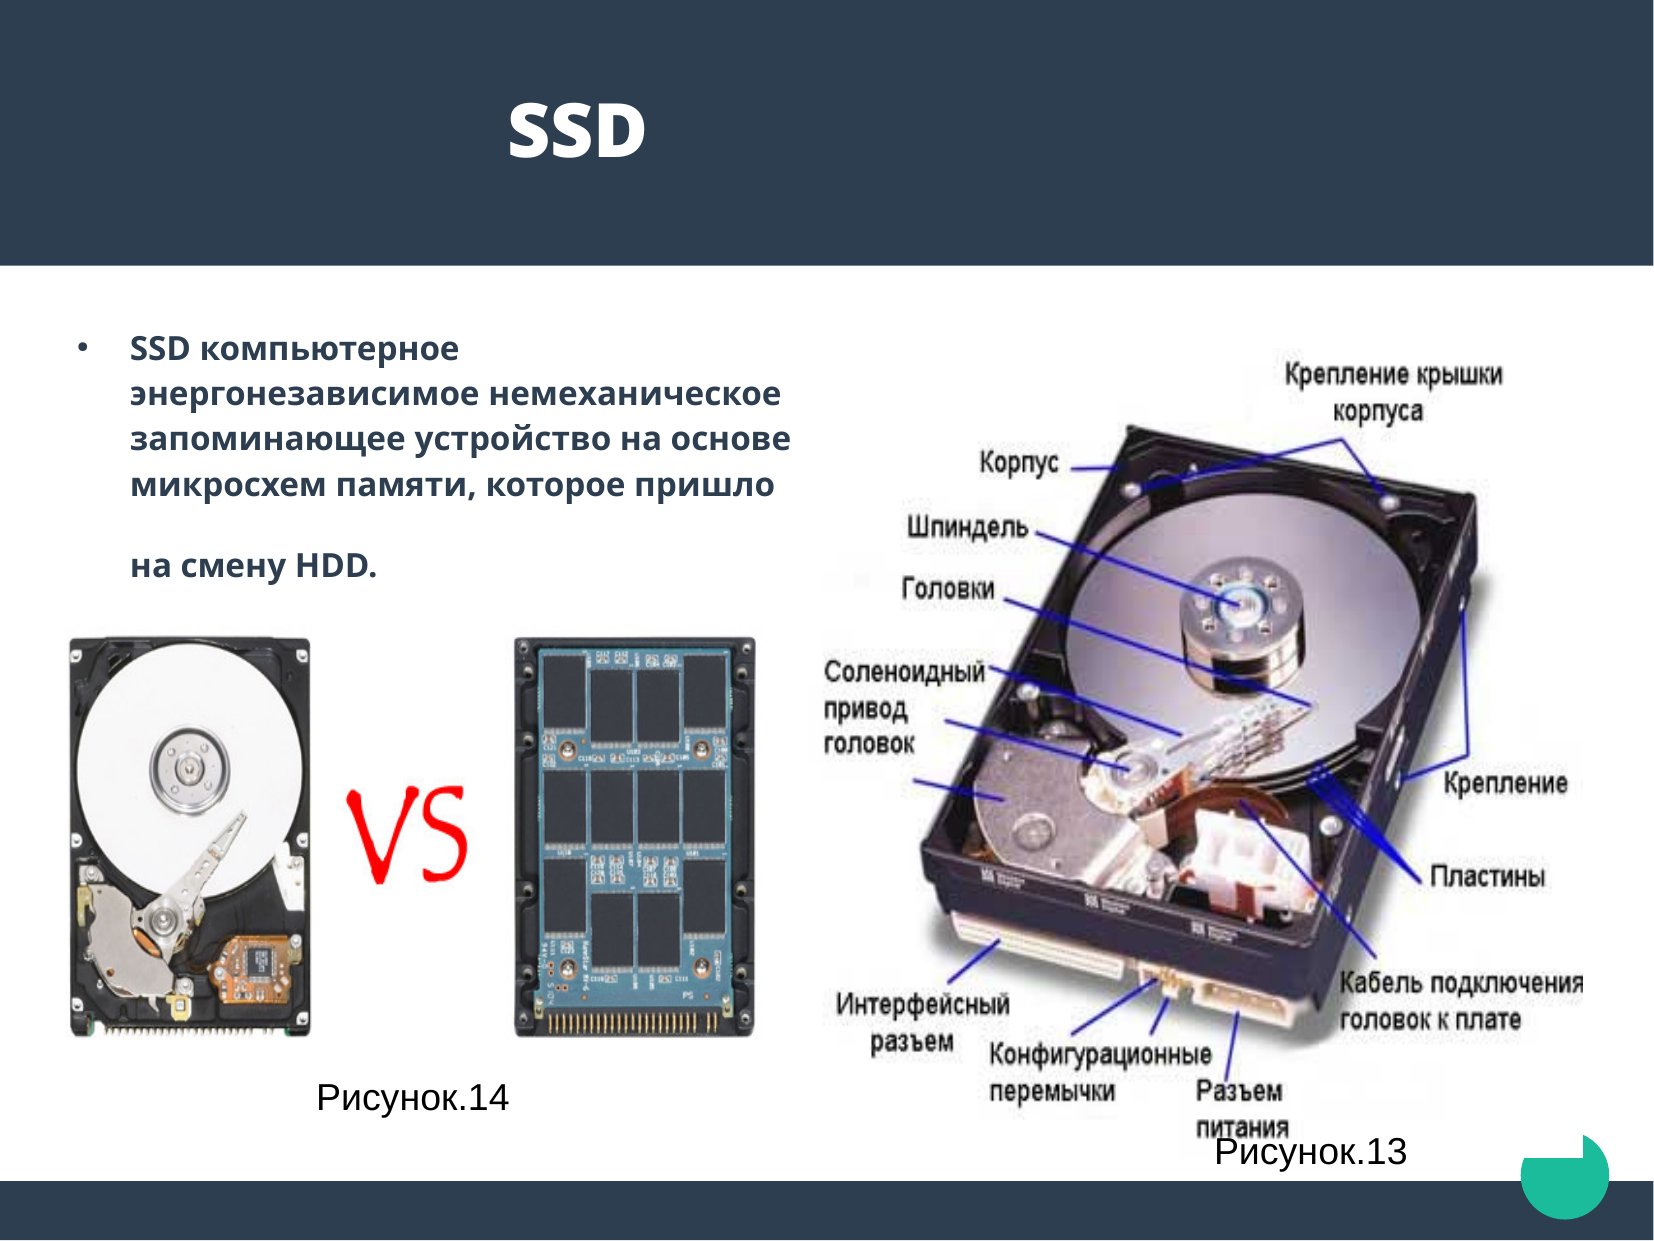

# SSD
SSD компьютерное энергонезависимое немеханическое запоминающее устройство на основе микросхем памяти, которое пришло на смену HDD.
 Рисунок.13
Рисунок.14